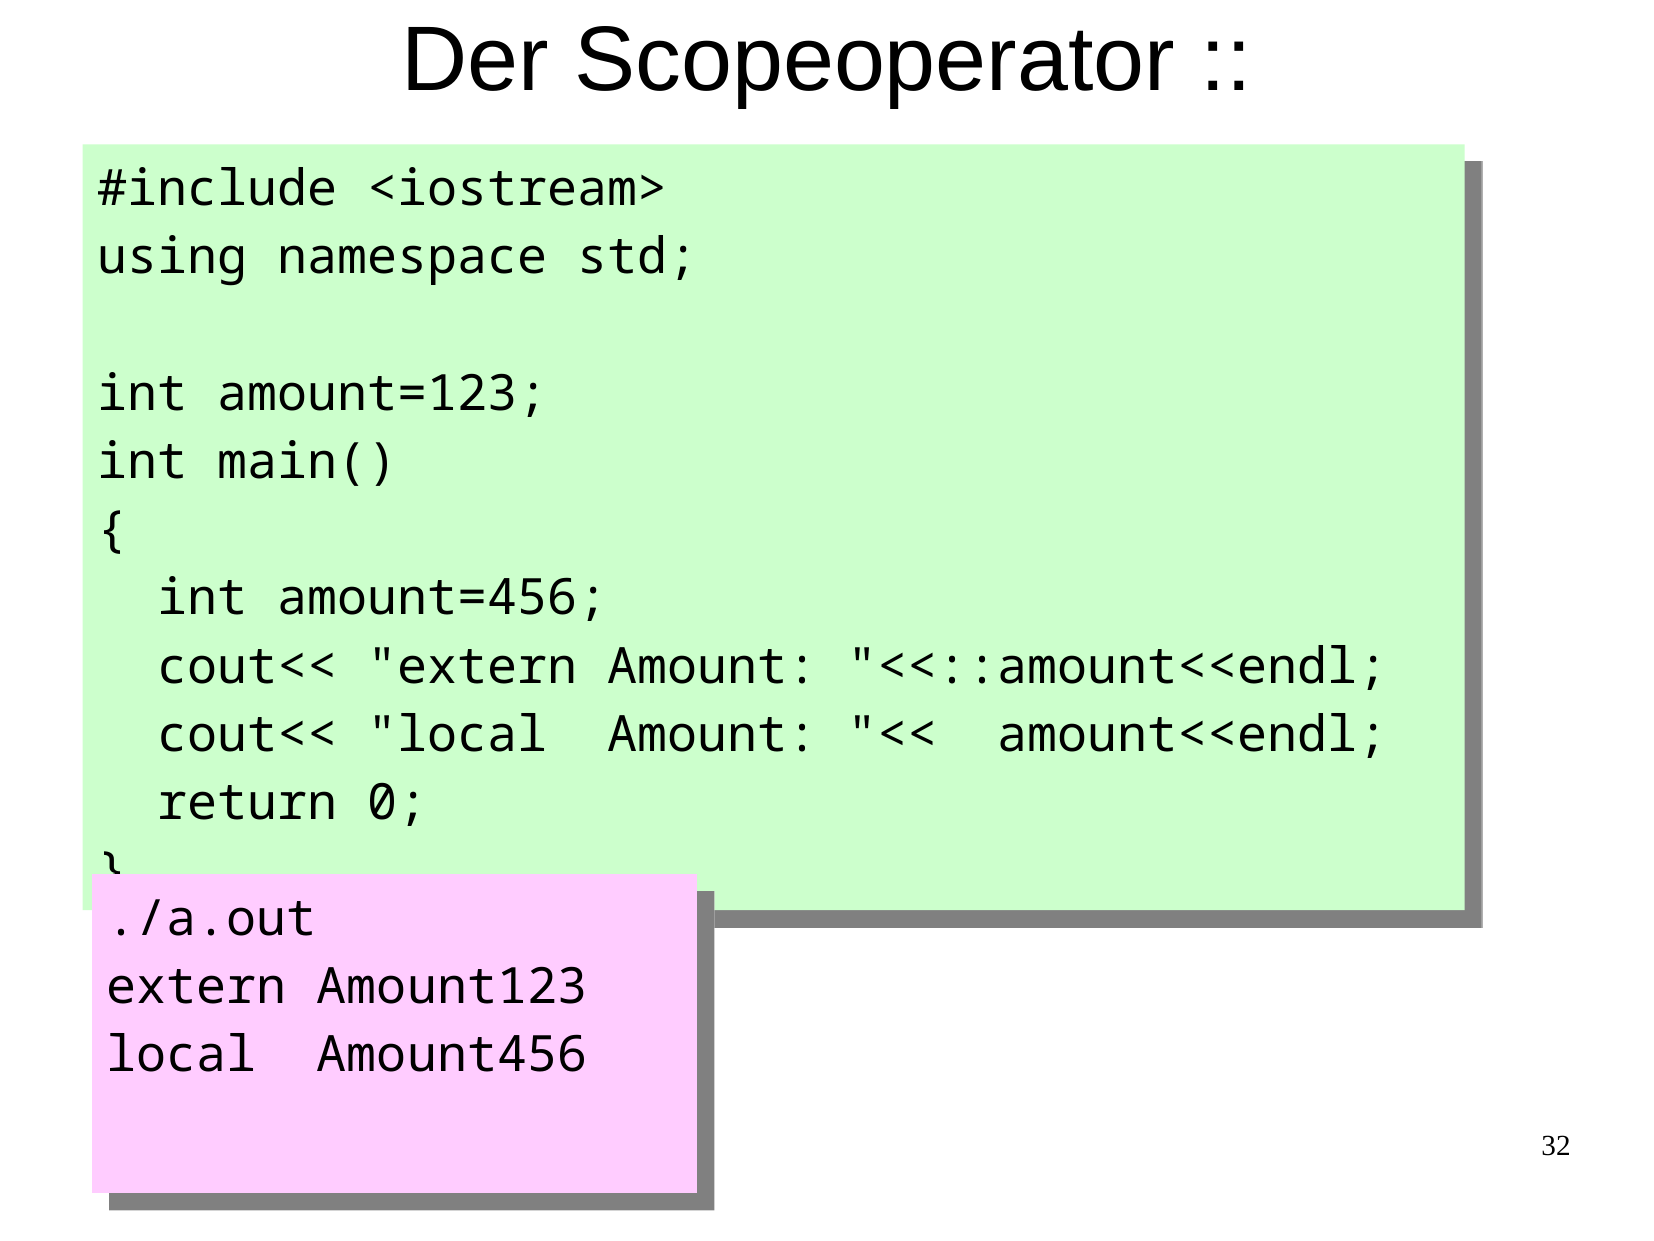

# Der Scopeoperator ::
#include <iostream>
using namespace std;
int amount=123;
int main()
{
 int amount=456;
 cout<< "extern Amount: "<<::amount<<endl;
 cout<< "local Amount: "<< amount<<endl;
 return 0;
}
./a.out
extern Amount123
local Amount456
32